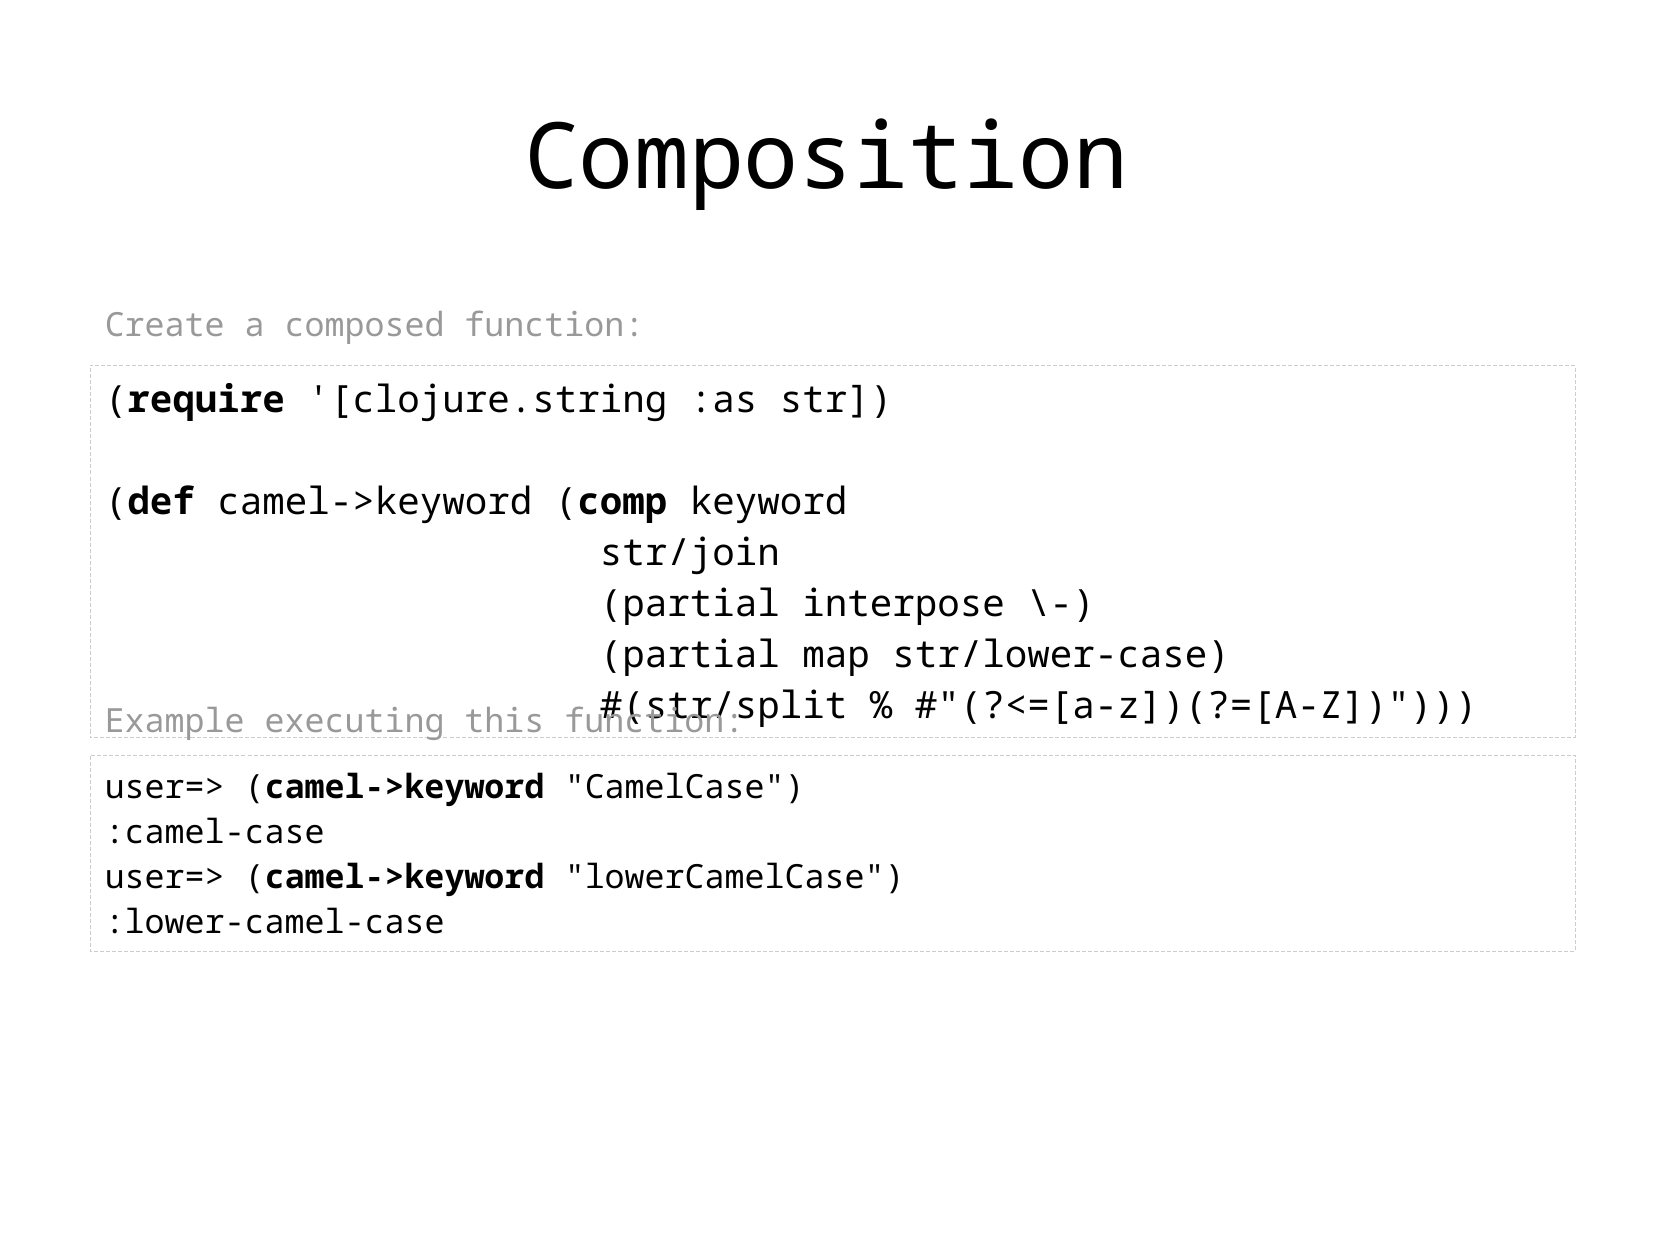

# Composition
Create a composed function:
(require '[clojure.string :as str])
(def camel->keyword (comp keyword
 str/join
 (partial interpose \-)
 (partial map str/lower-case)
 #(str/split % #"(?<=[a-z])(?=[A-Z])")))
Example executing this function:
user=> (camel->keyword "CamelCase")
:camel-case
user=> (camel->keyword "lowerCamelCase")
:lower-camel-case